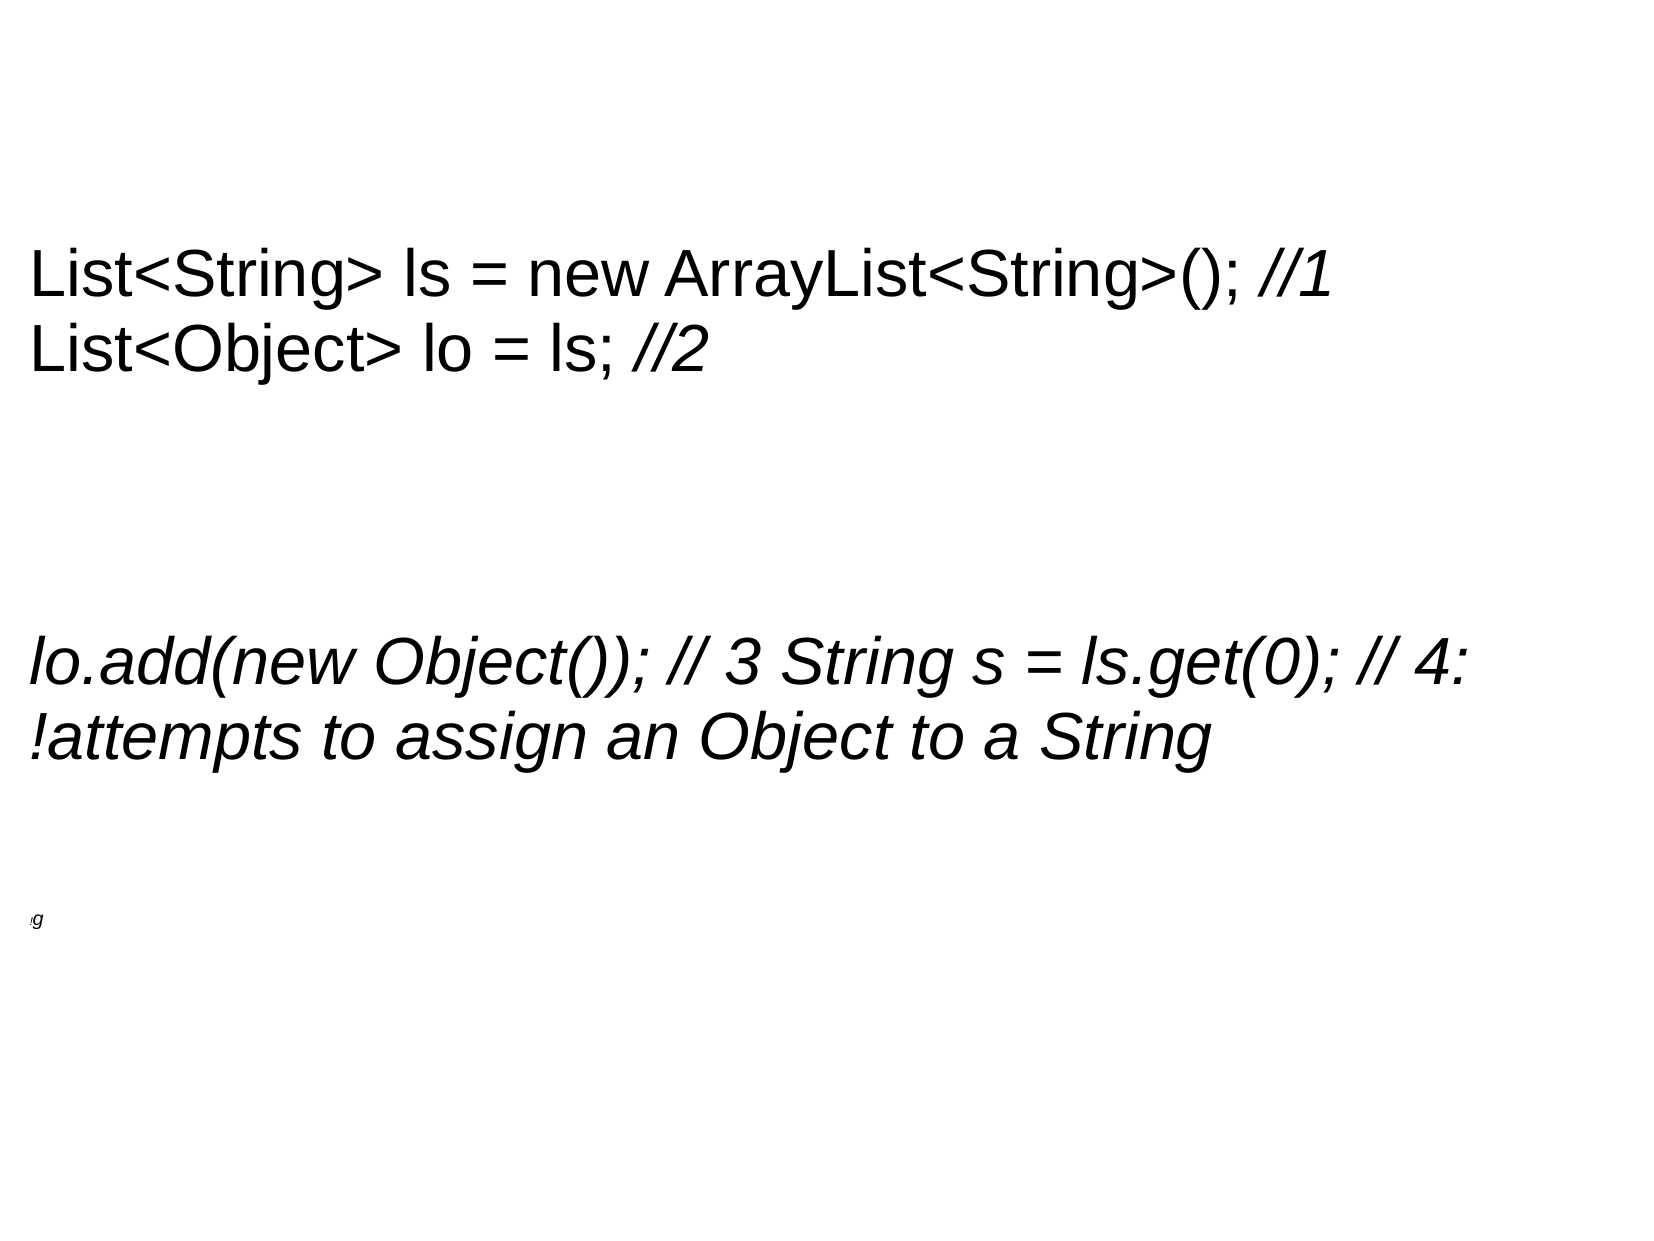

#
List<String> ls = new ArrayList<String>(); //1 List<Object> lo = ls; //2
lo.add(new Object()); // 3 String s = ls.get(0); // 4: attempts to assign an Object to a String!
g!